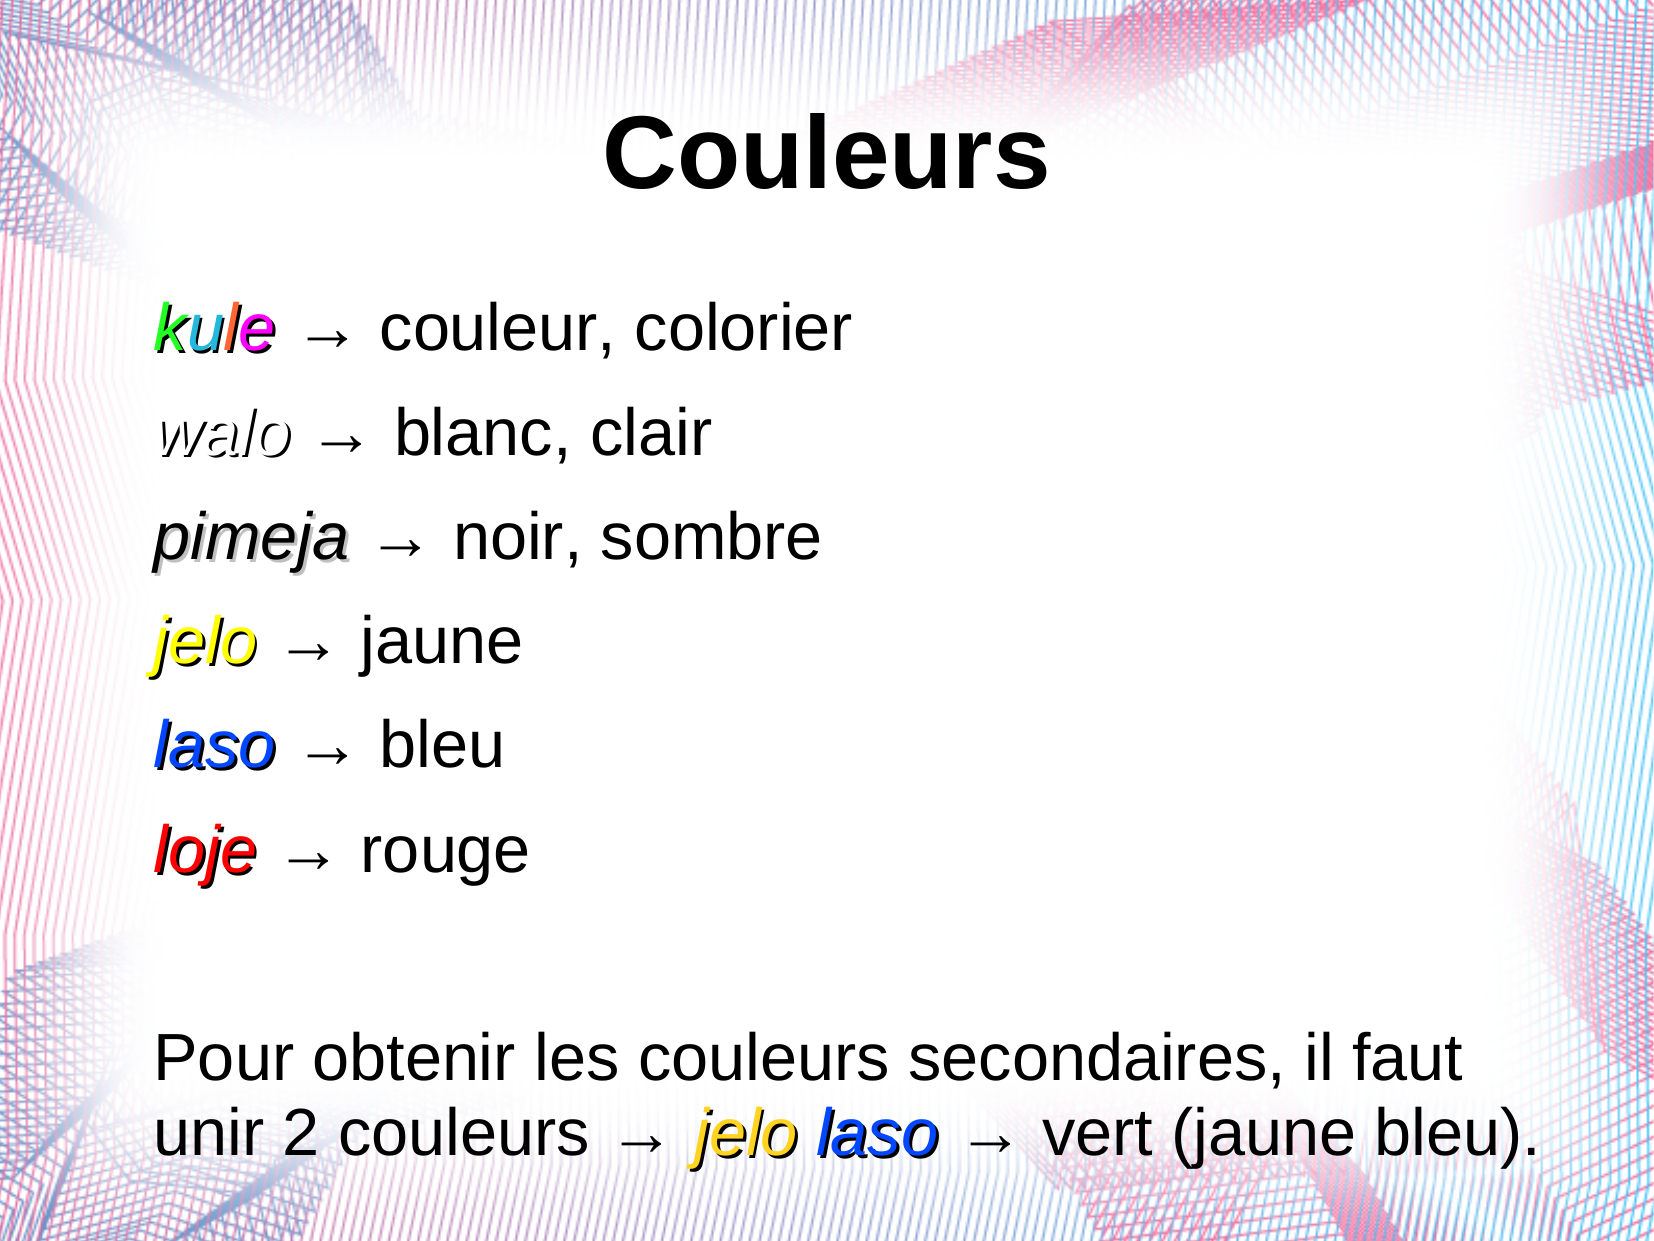

# Couleurs
kule → couleur, colorier
walo → blanc, clair
pimeja → noir, sombre
jelo → jaune
laso → bleu
loje → rouge
Pour obtenir les couleurs secondaires, il faut unir 2 couleurs → jelo laso → vert (jaune bleu).